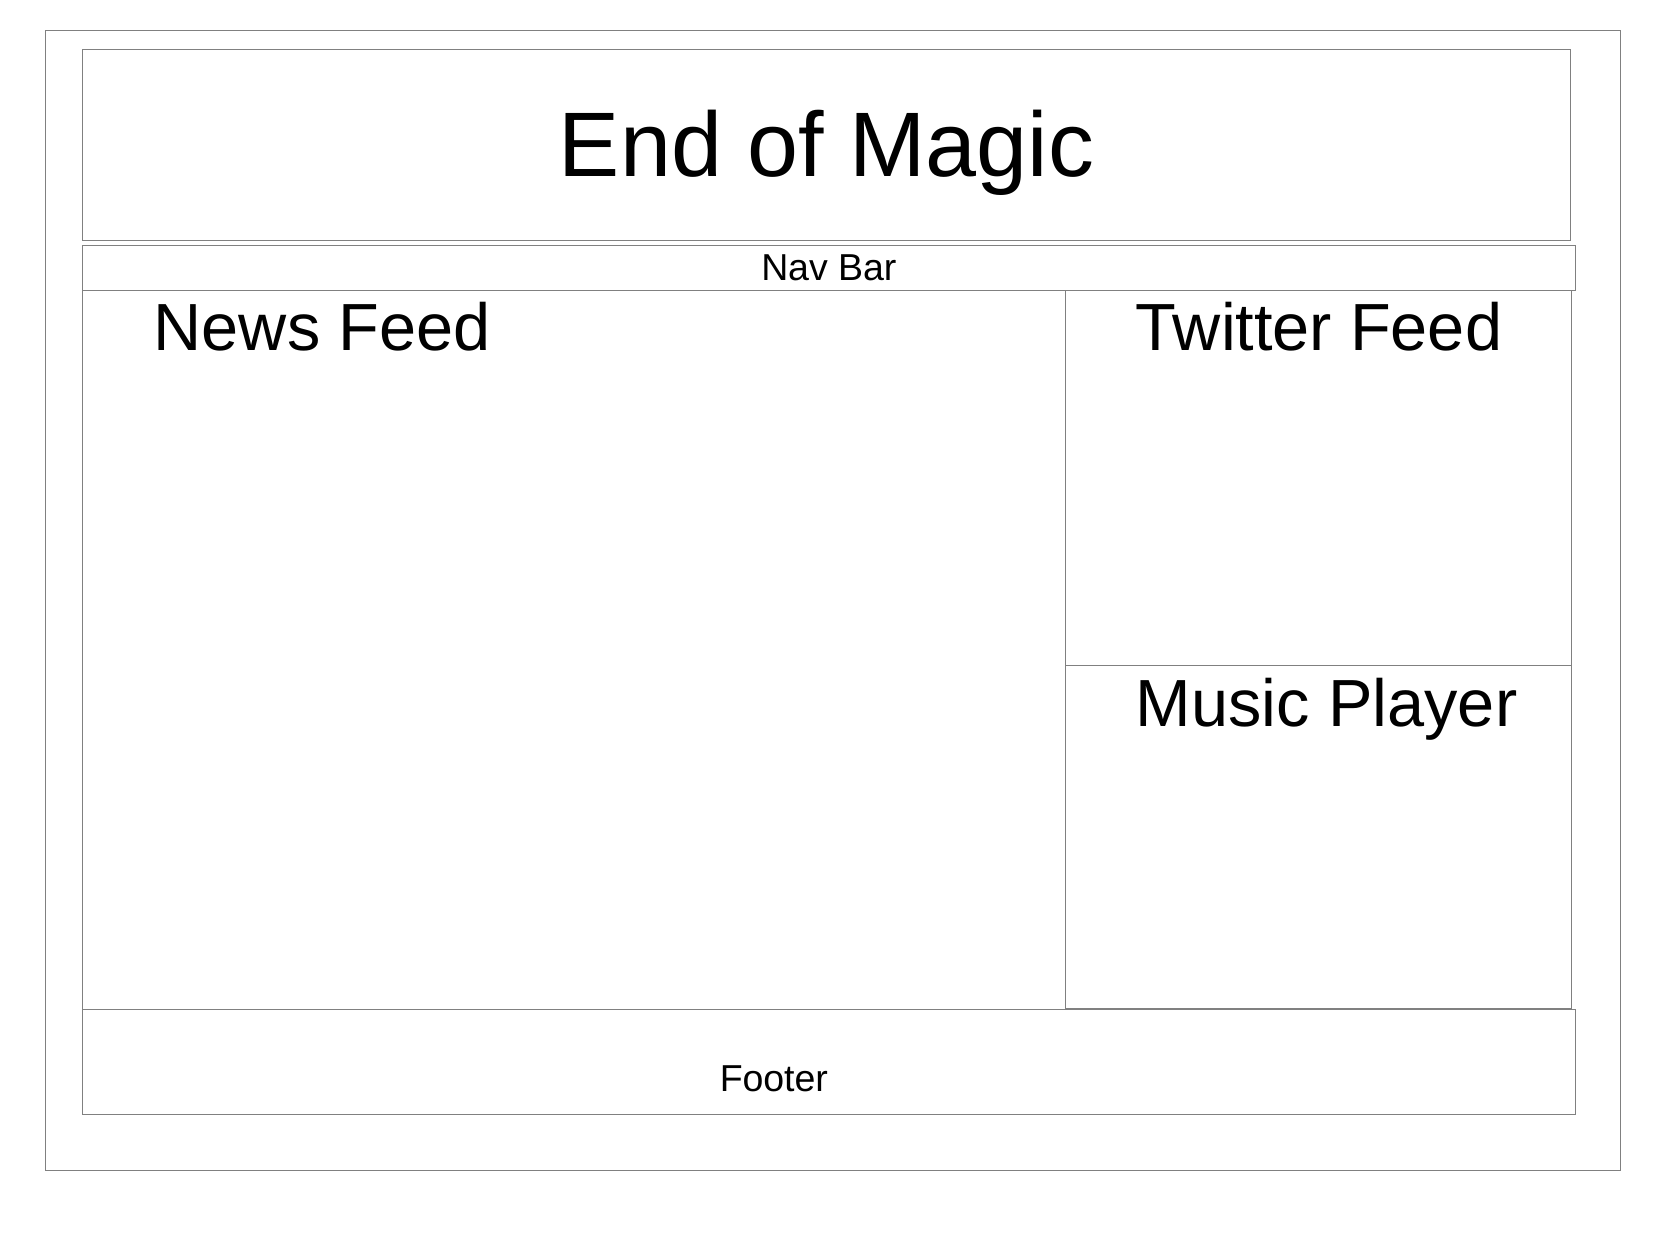

# End of Magic
Nav Bar
News Feed
Twitter Feed
Music Player
Footer